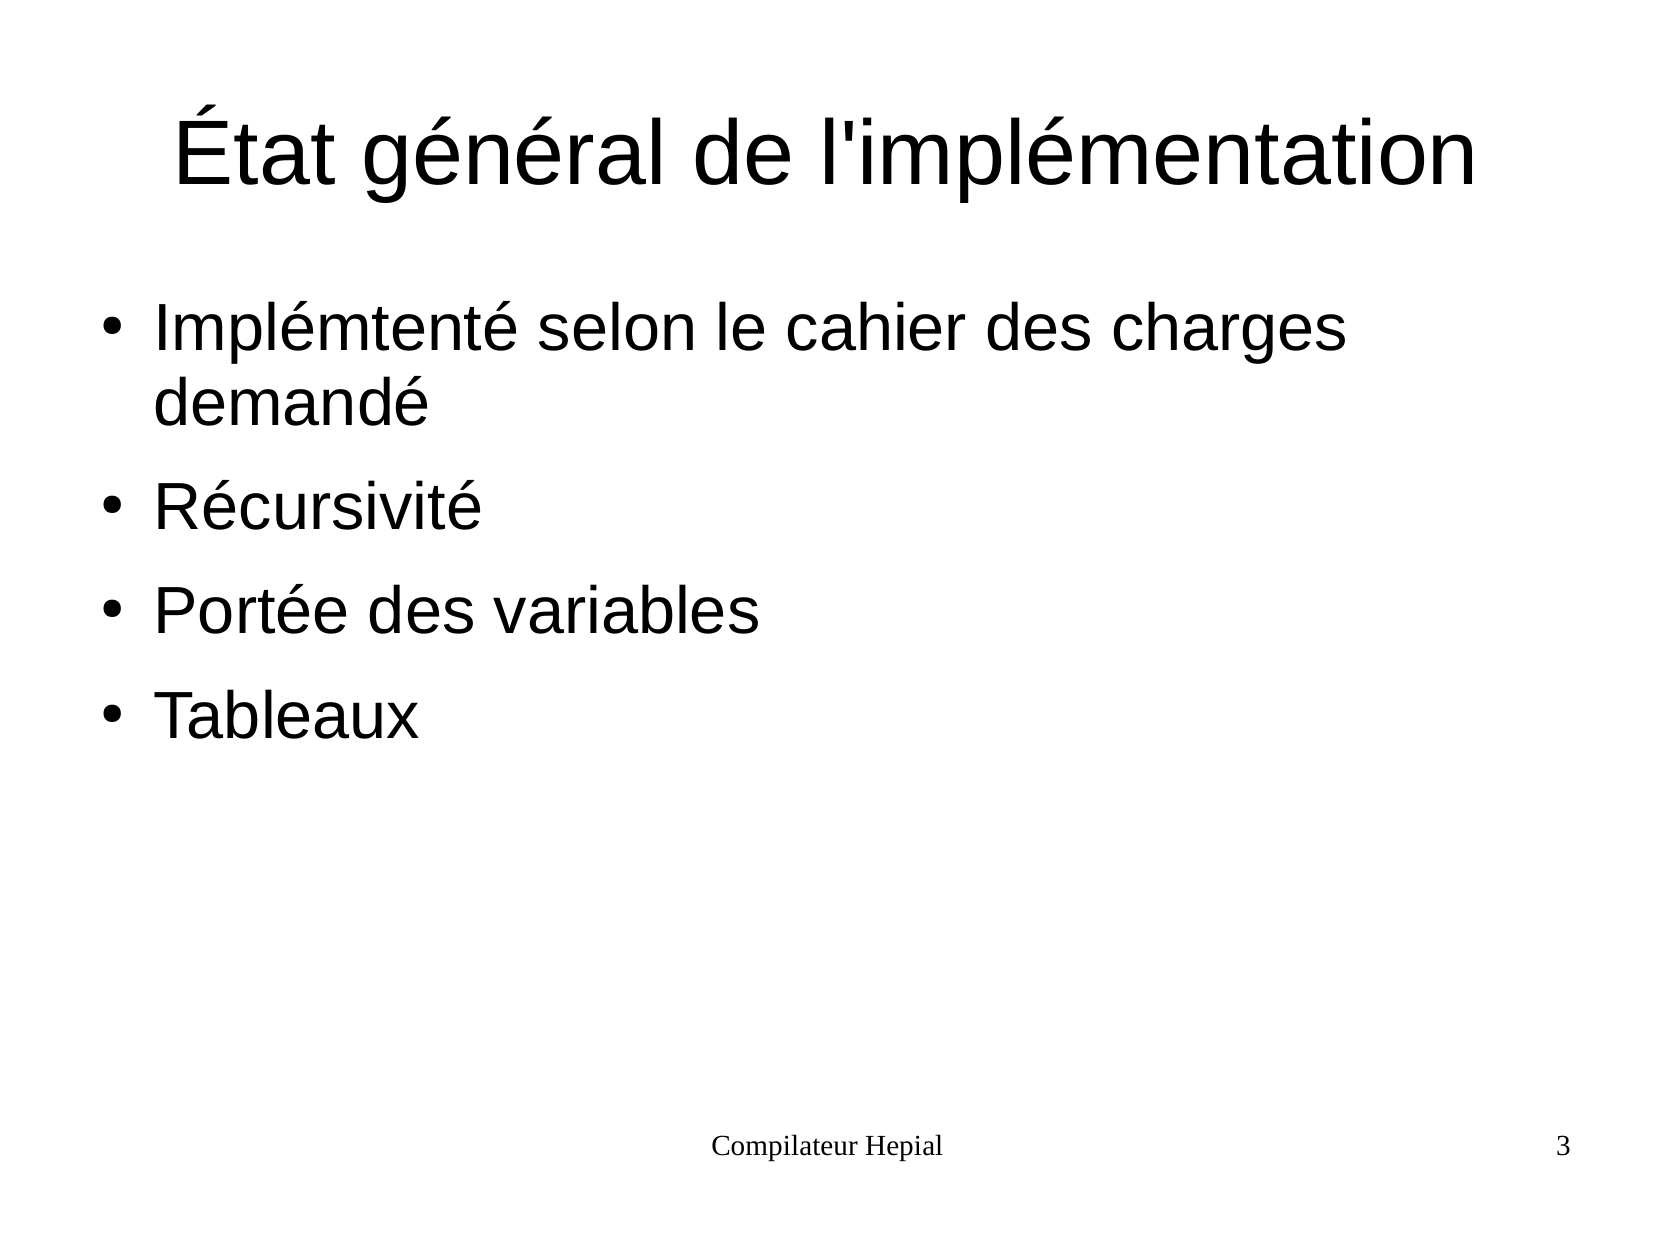

# État général de l'implémentation
Implémtenté selon le cahier des charges demandé
Récursivité
Portée des variables
Tableaux
Compilateur Hepial
3